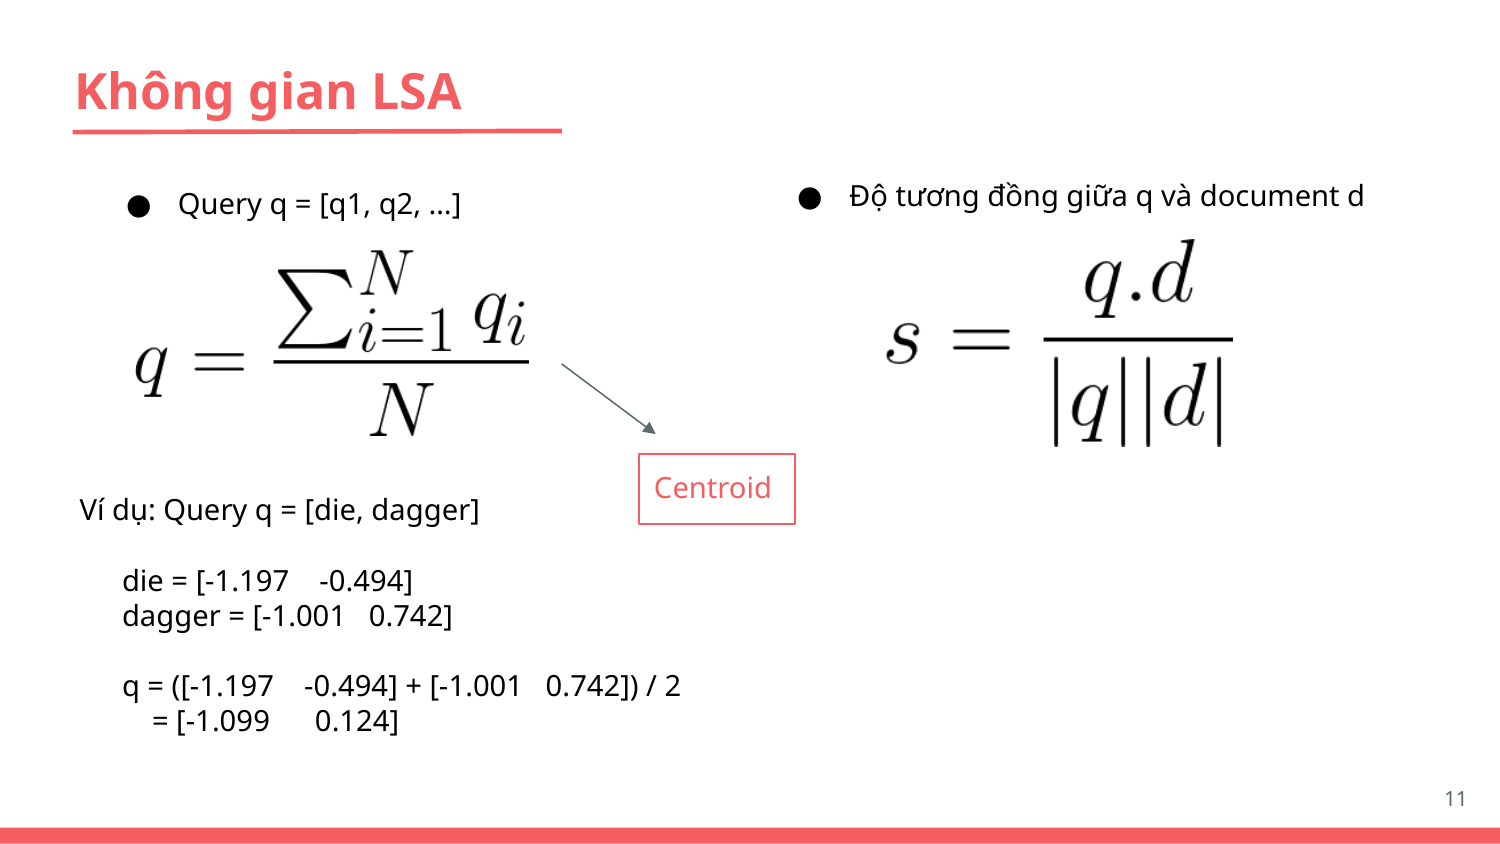

Không gian LSA
Độ tương đồng giữa q và document d
Query q = [q1, q2, …]
Centroid
Ví dụ: Query q = [die, dagger]
die = [-1.197 -0.494]
dagger = [-1.001 0.742]
q = ([-1.197 -0.494] + [-1.001 0.742]) / 2
 = [-1.099 0.124]